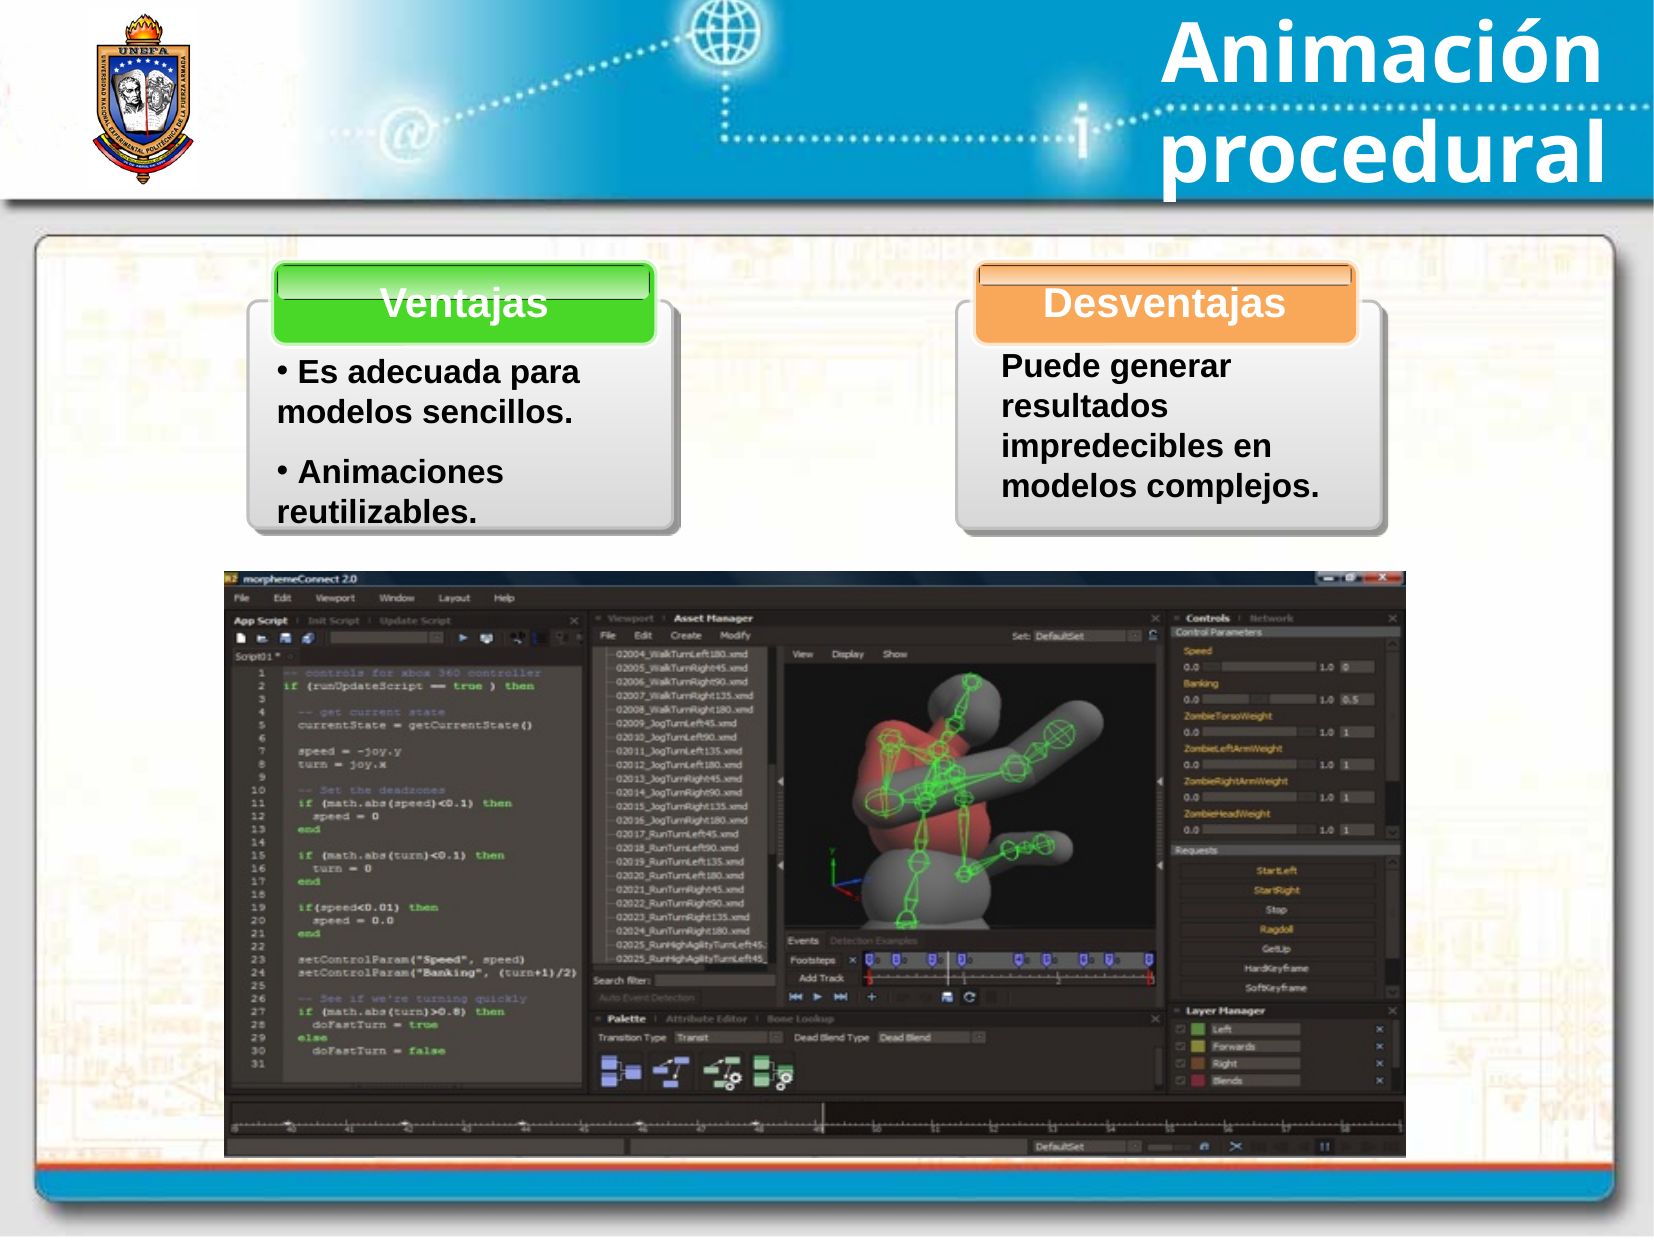

# Animación procedural
Ventajas
 Es adecuada para modelos sencillos.
 Animaciones reutilizables.
Desventajas
Puede generar resultados impredecibles en modelos complejos.